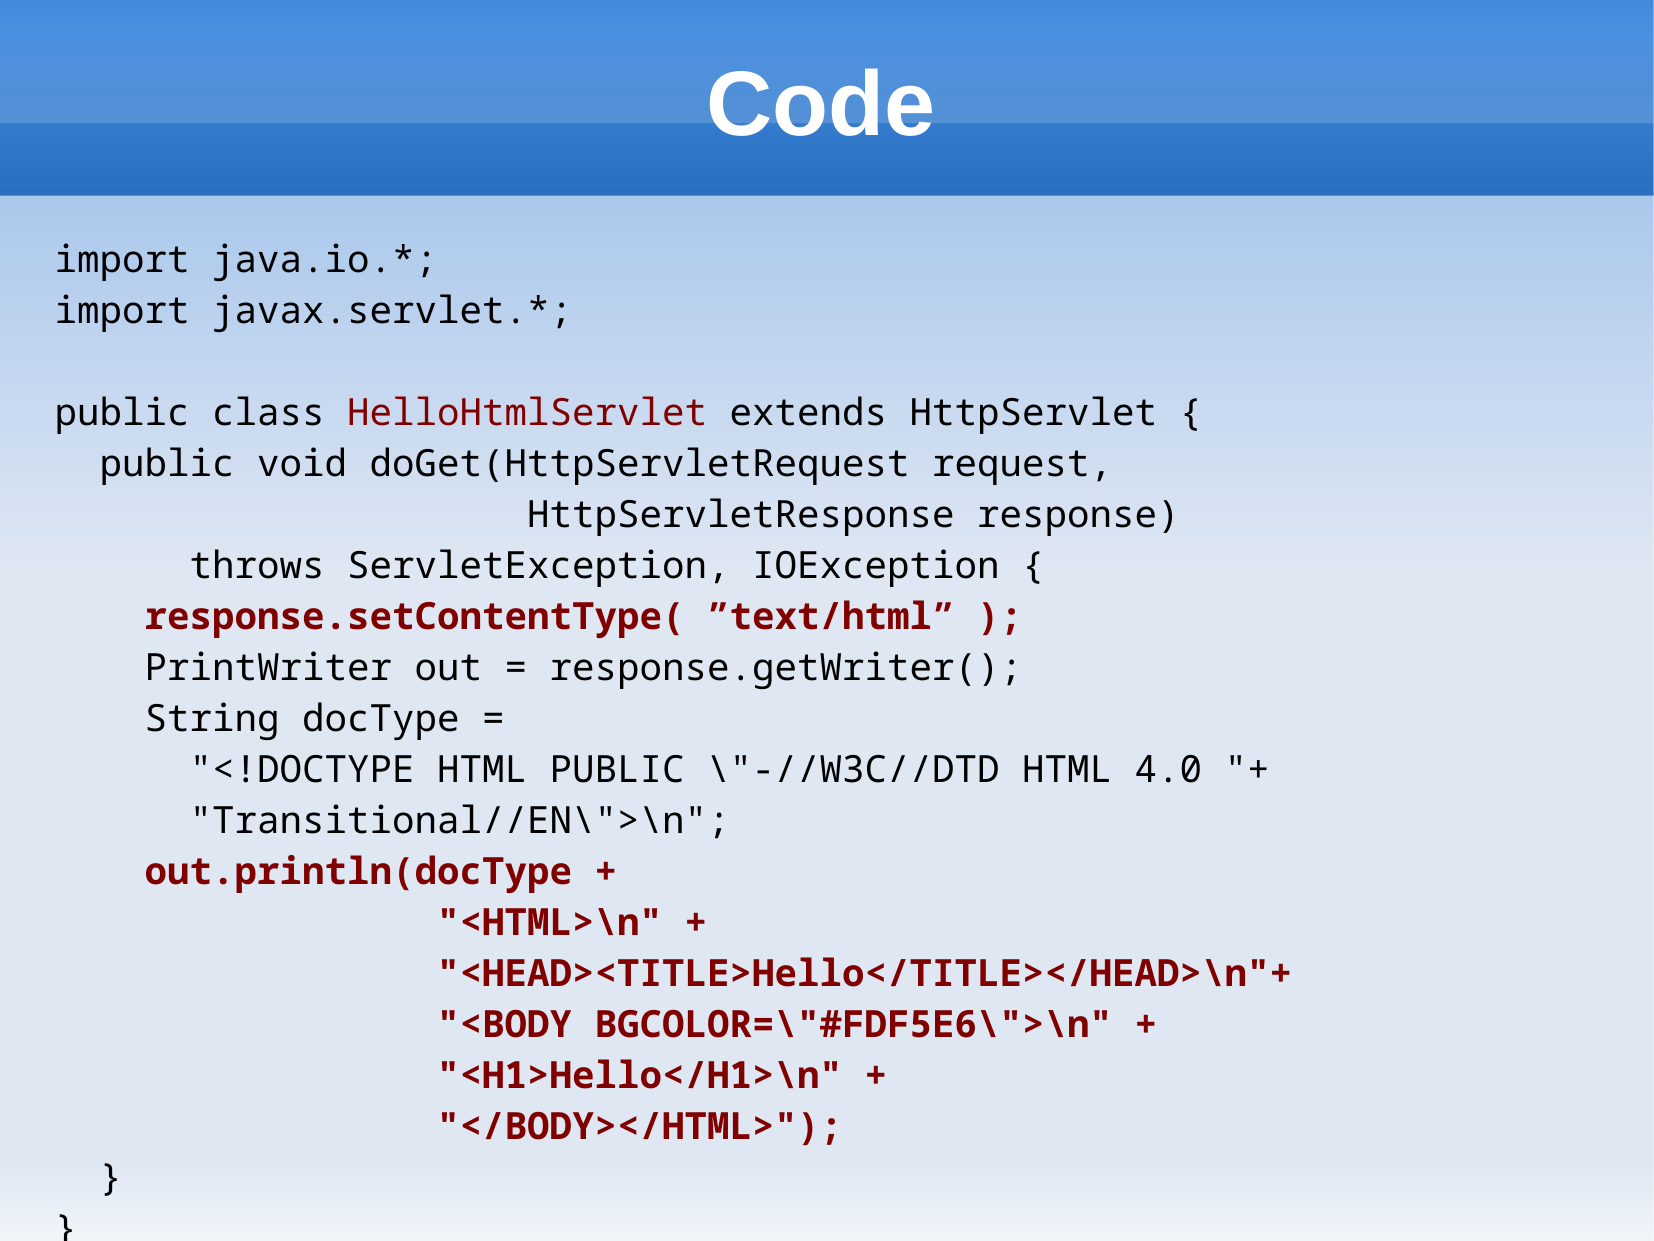

# Code
import java.io.*;
import javax.servlet.*;
public class HelloHtmlServlet extends HttpServlet {
 public void doGet(HttpServletRequest request,
 HttpServletResponse response)
 throws ServletException, IOException {
 response.setContentType( ”text/html” );
 PrintWriter out = response.getWriter();
 String docType =
 "<!DOCTYPE HTML PUBLIC \"-//W3C//DTD HTML 4.0 "+
 "Transitional//EN\">\n";
 out.println(docType +
 "<HTML>\n" +
 "<HEAD><TITLE>Hello</TITLE></HEAD>\n"+
 "<BODY BGCOLOR=\"#FDF5E6\">\n" +
 "<H1>Hello</H1>\n" +
 "</BODY></HTML>");
 }
}